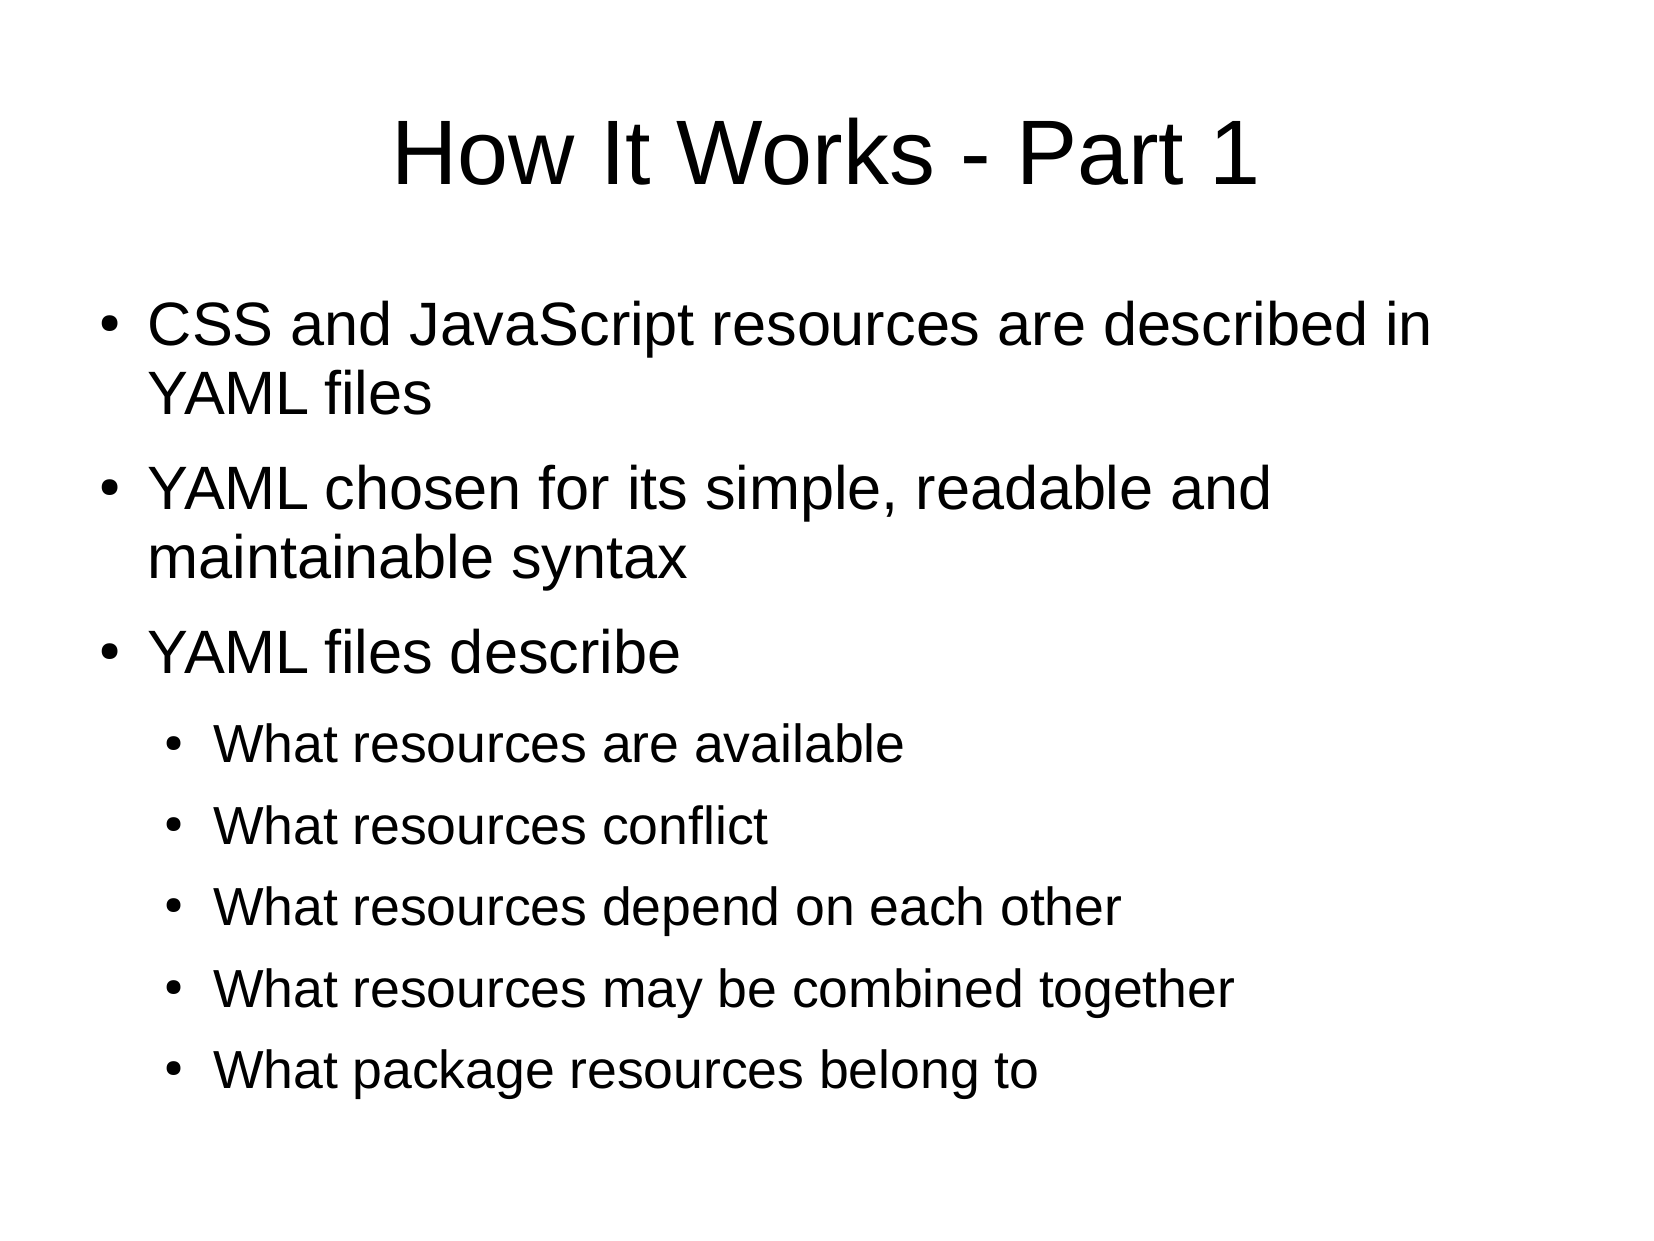

# How It Works - Part 1
CSS and JavaScript resources are described in YAML files
YAML chosen for its simple, readable and maintainable syntax
YAML files describe
What resources are available
What resources conflict
What resources depend on each other
What resources may be combined together
What package resources belong to